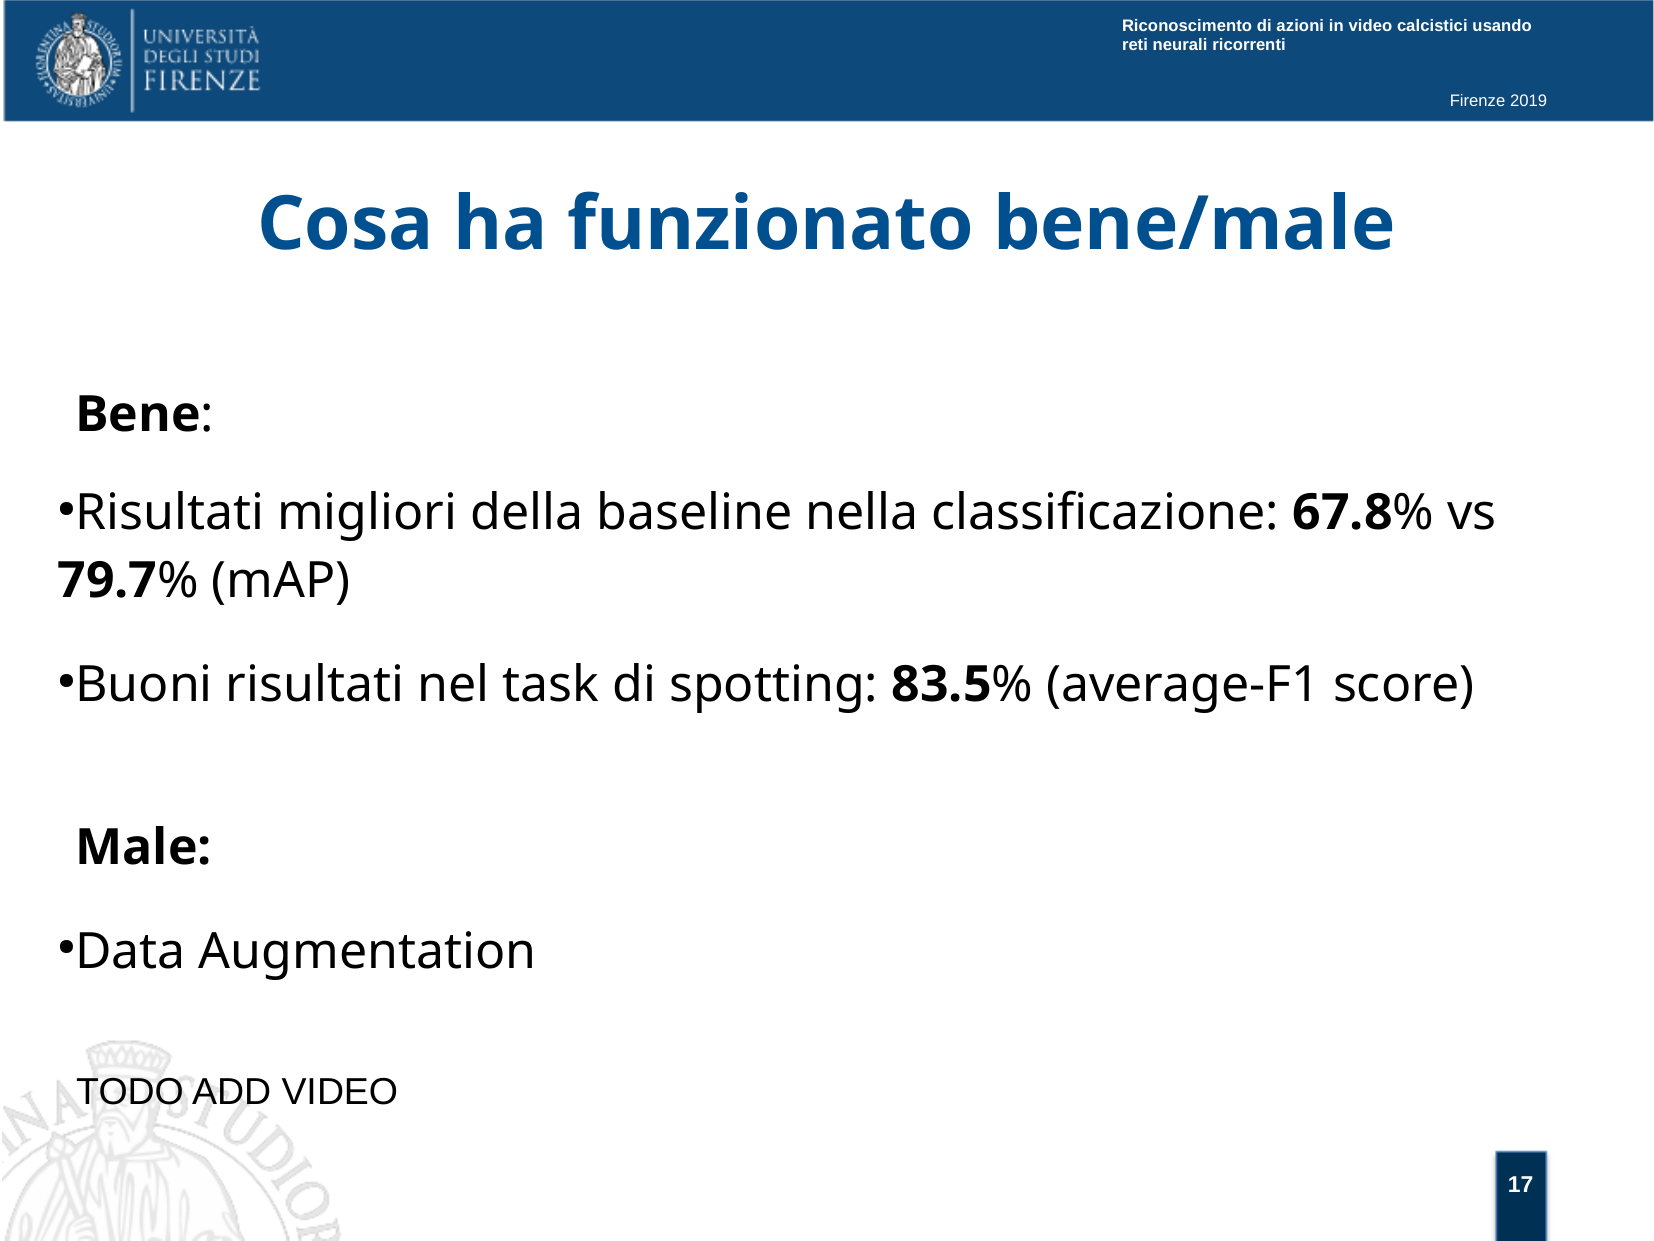

Riconoscimento di azioni in video calcistici usando reti neurali ricorrenti
Firenze 2019
Cosa ha funzionato bene/male
Bene:
Risultati migliori della baseline nella classificazione: 67.8% vs 79.7% (mAP)
Buoni risultati nel task di spotting: 83.5% (average-F1 score)
Male:
Data Augmentation
TODO ADD VIDEO
17